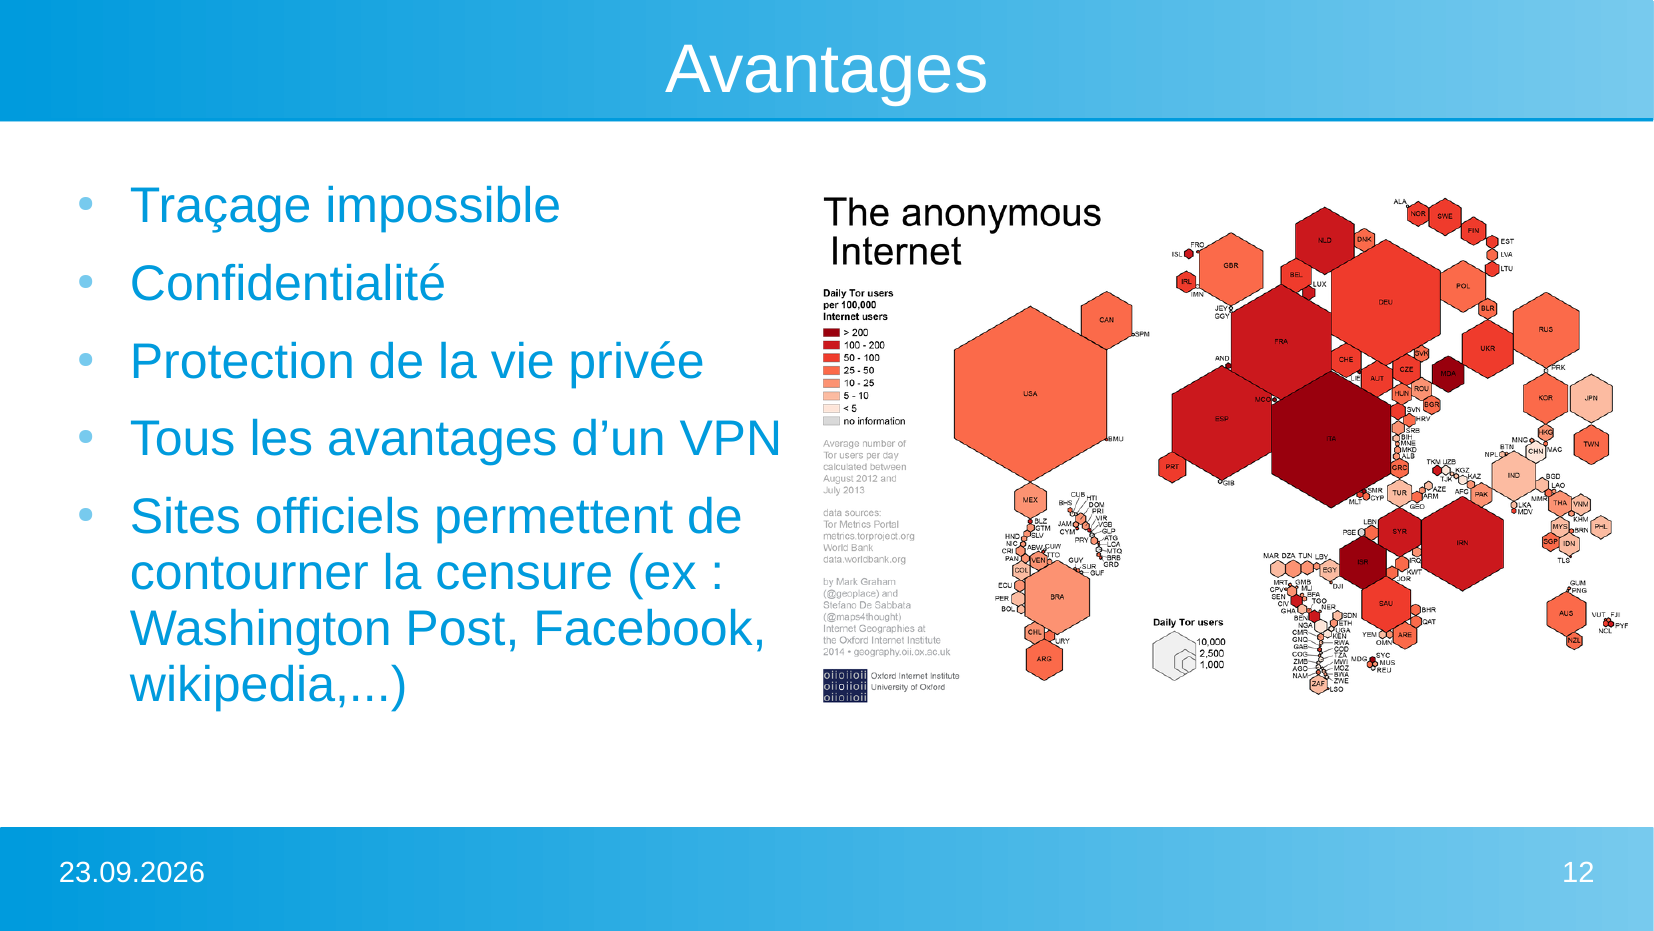

# Avantages
Traçage impossible
Confidentialité
Protection de la vie privée
Tous les avantages d’un VPN
Sites officiels permettent de contourner la censure (ex : Washington Post, Facebook, wikipedia,...)
12